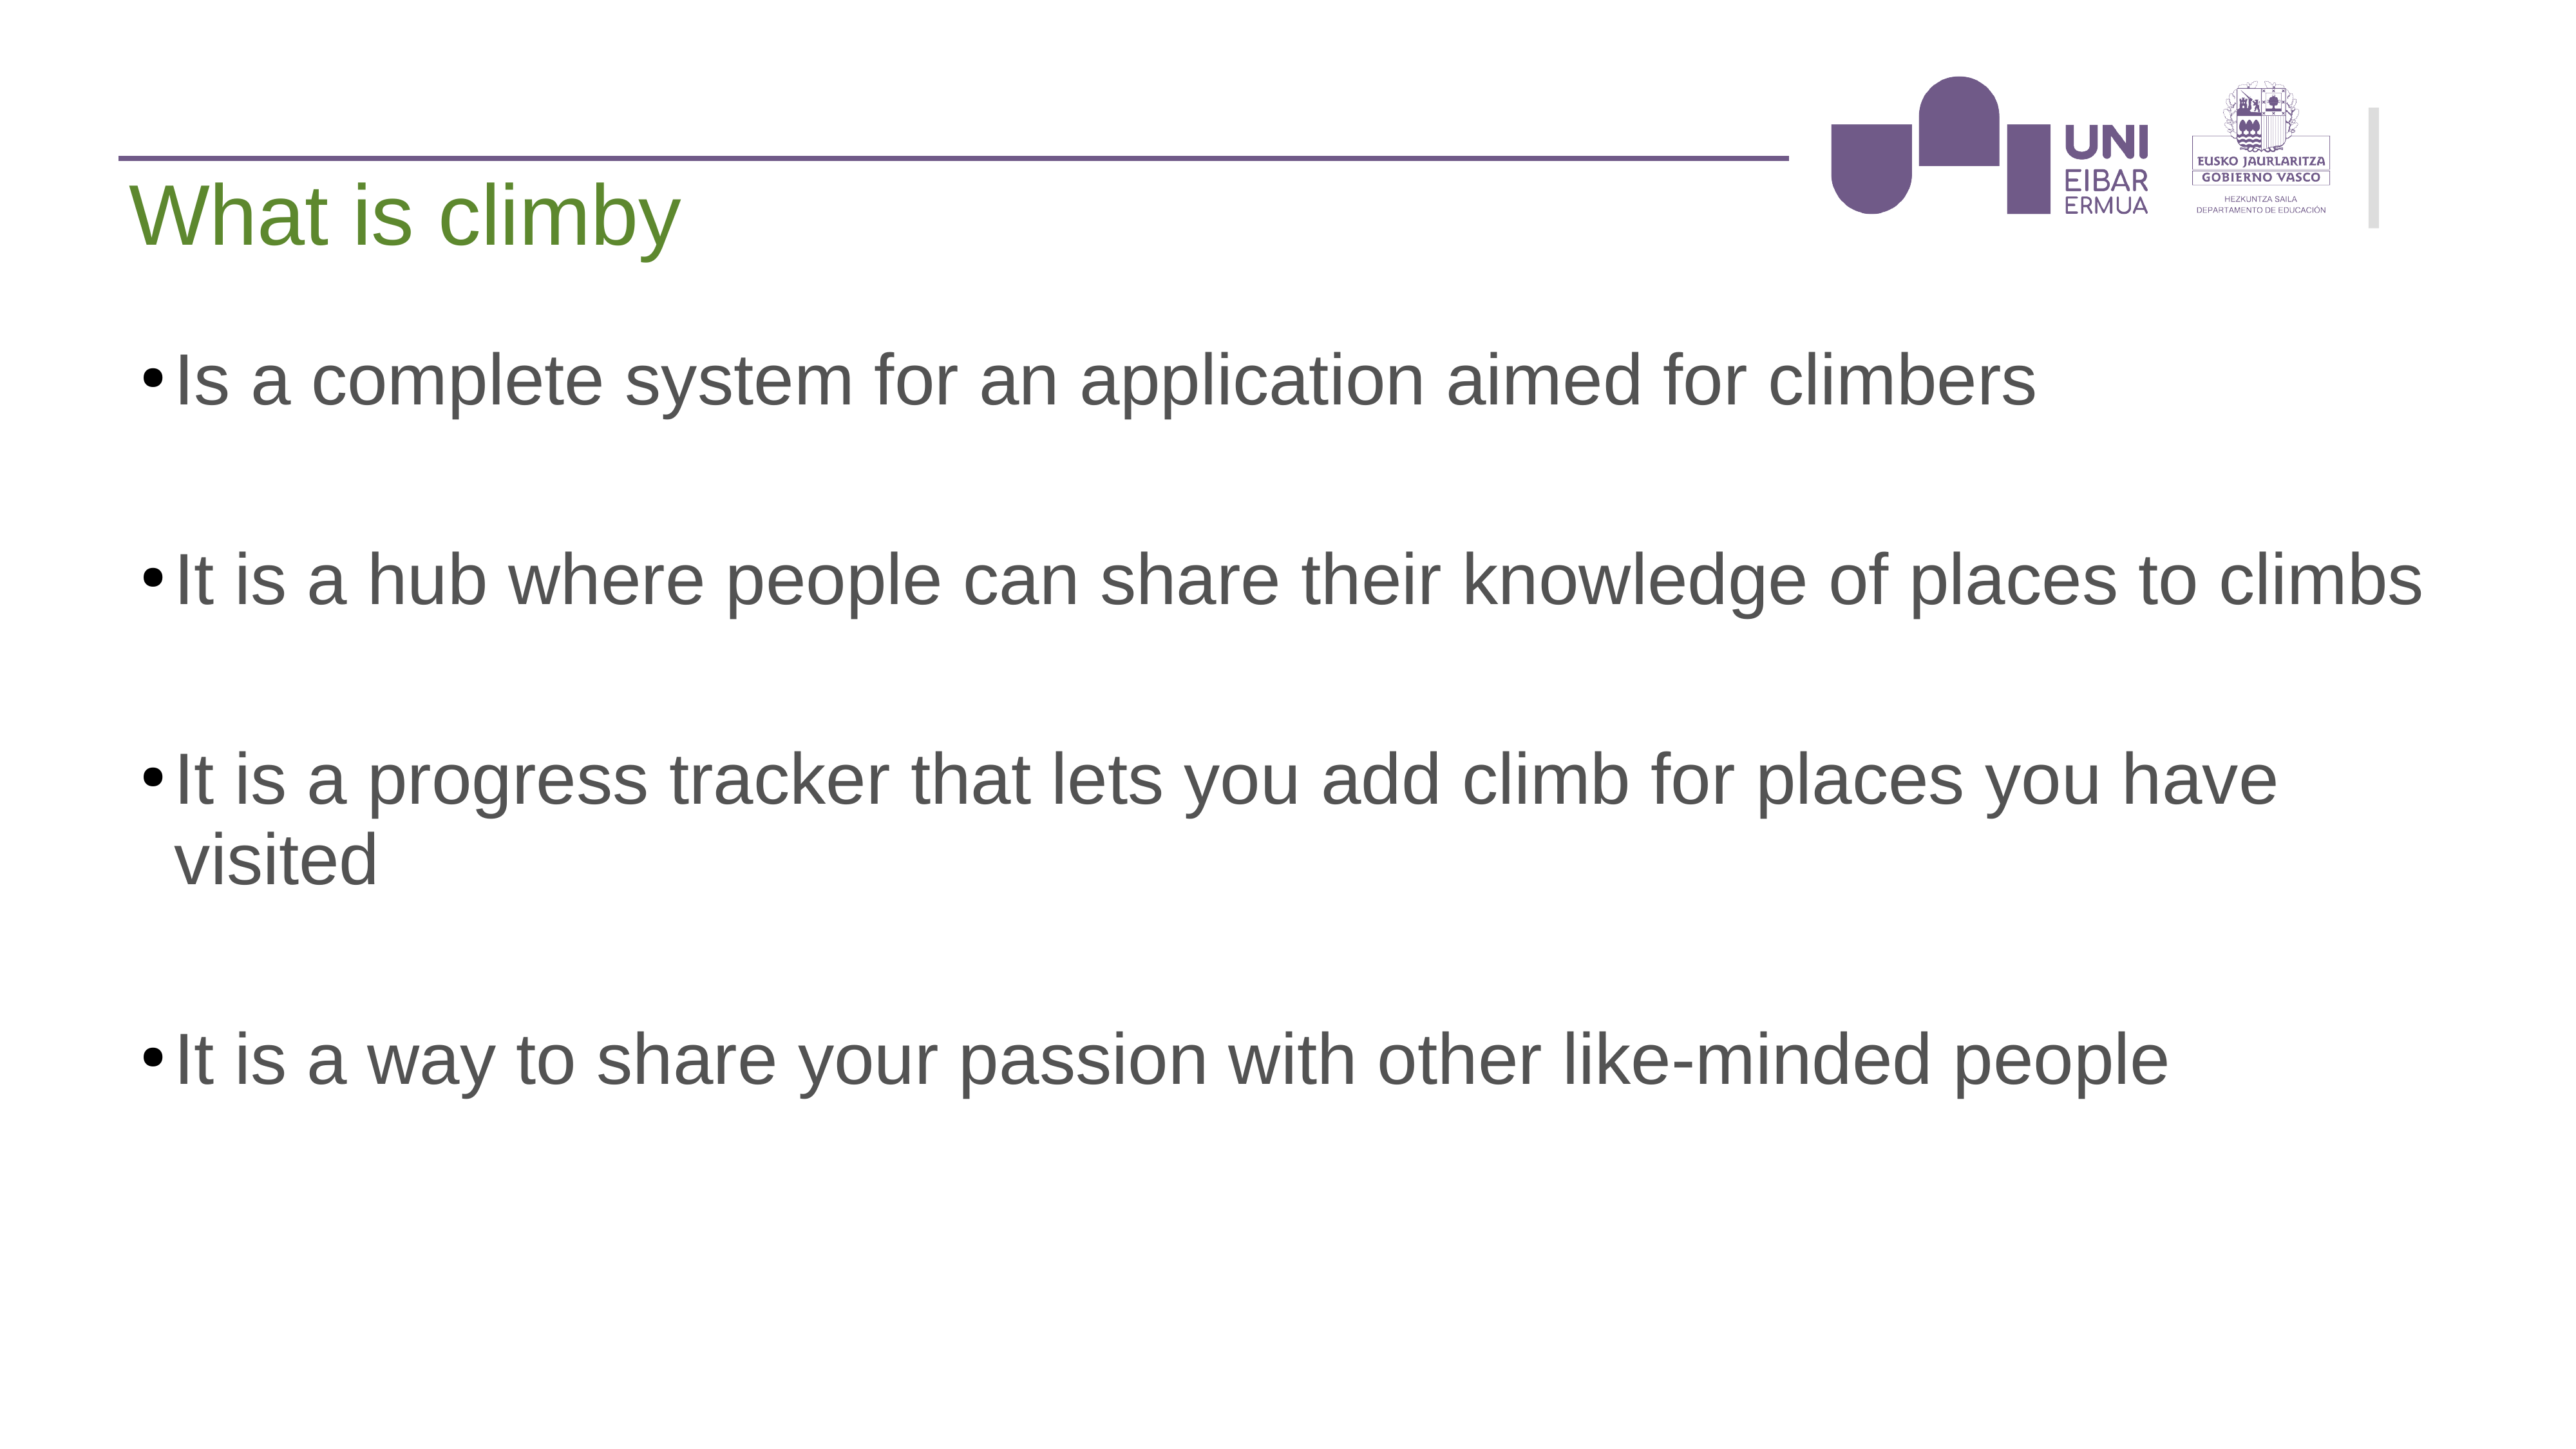

# What is climby
Is a complete system for an application aimed for climbers
It is a hub where people can share their knowledge of places to climbs
It is a progress tracker that lets you add climb for places you have visited
It is a way to share your passion with other like-minded people